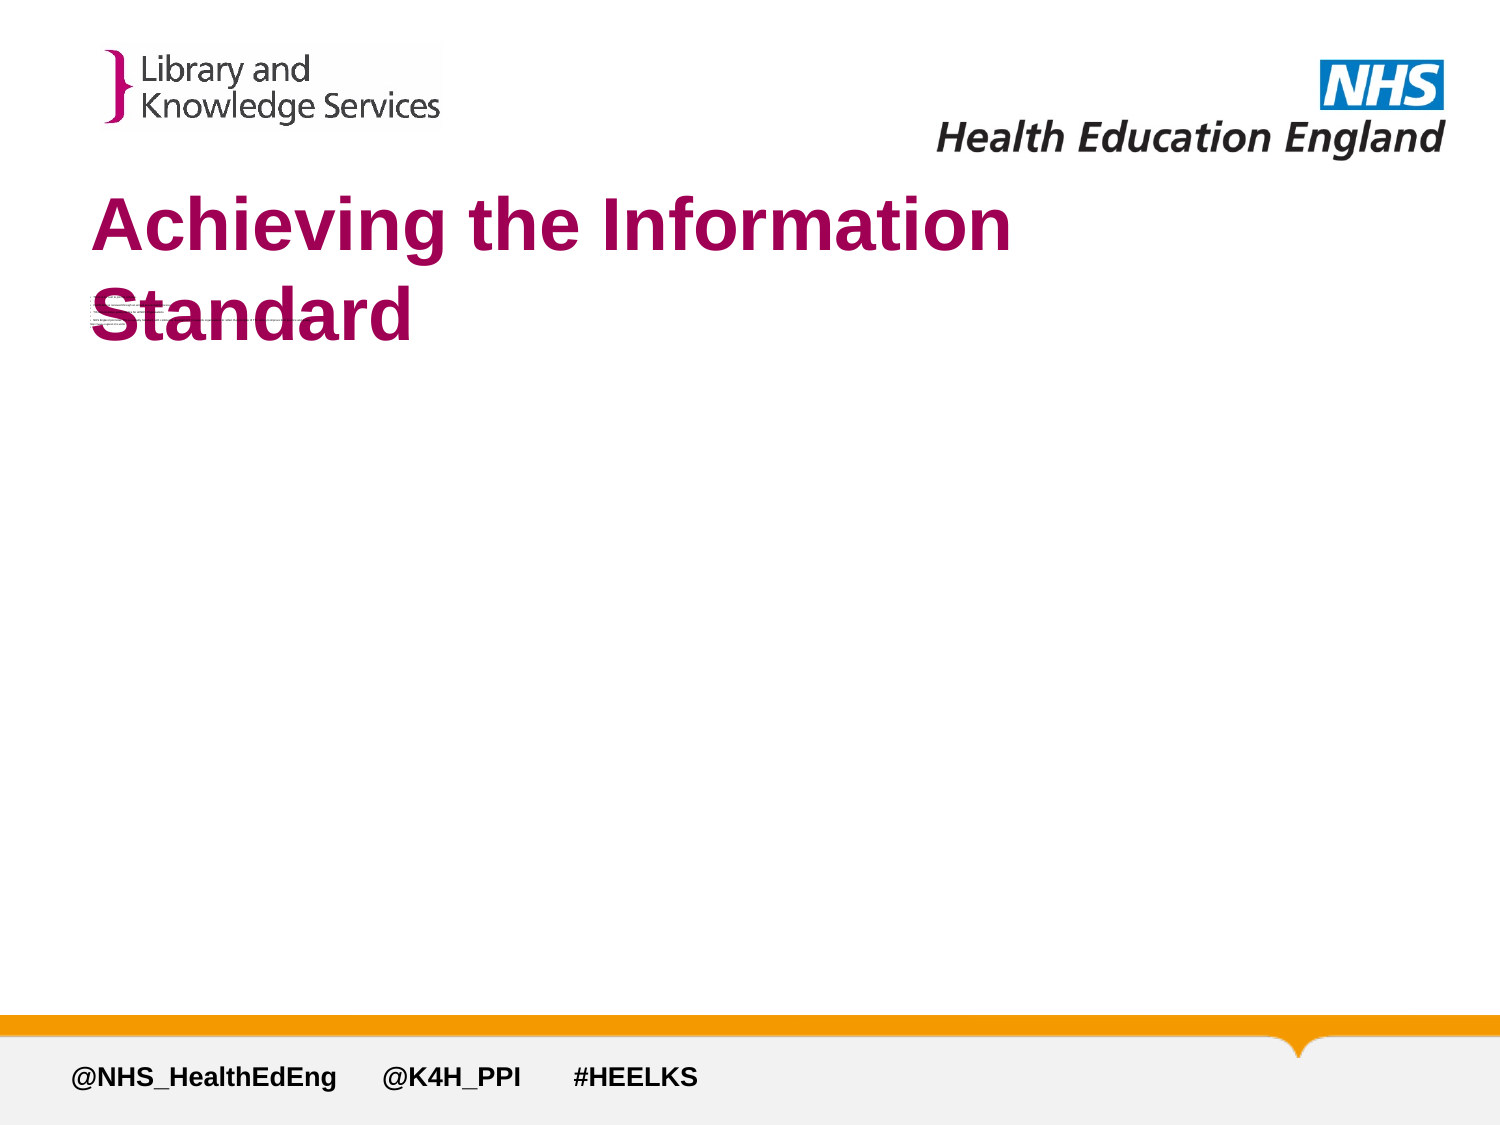

# Achieving the Information Standard
There is no cost to join the scheme.
Certification is renewed through an annual assessment process.
TIS demonstrates good practice for all NHS Organisations
NHS England promotes TIS as a quality Standard, with continuous development. It supports organisations to reflect the principles of TIS, aiming to improve both practice and quality.
https://www.england.nhs.uk/tis/
@NHS_HealthEdEng @K4H_PPI #HEELKS